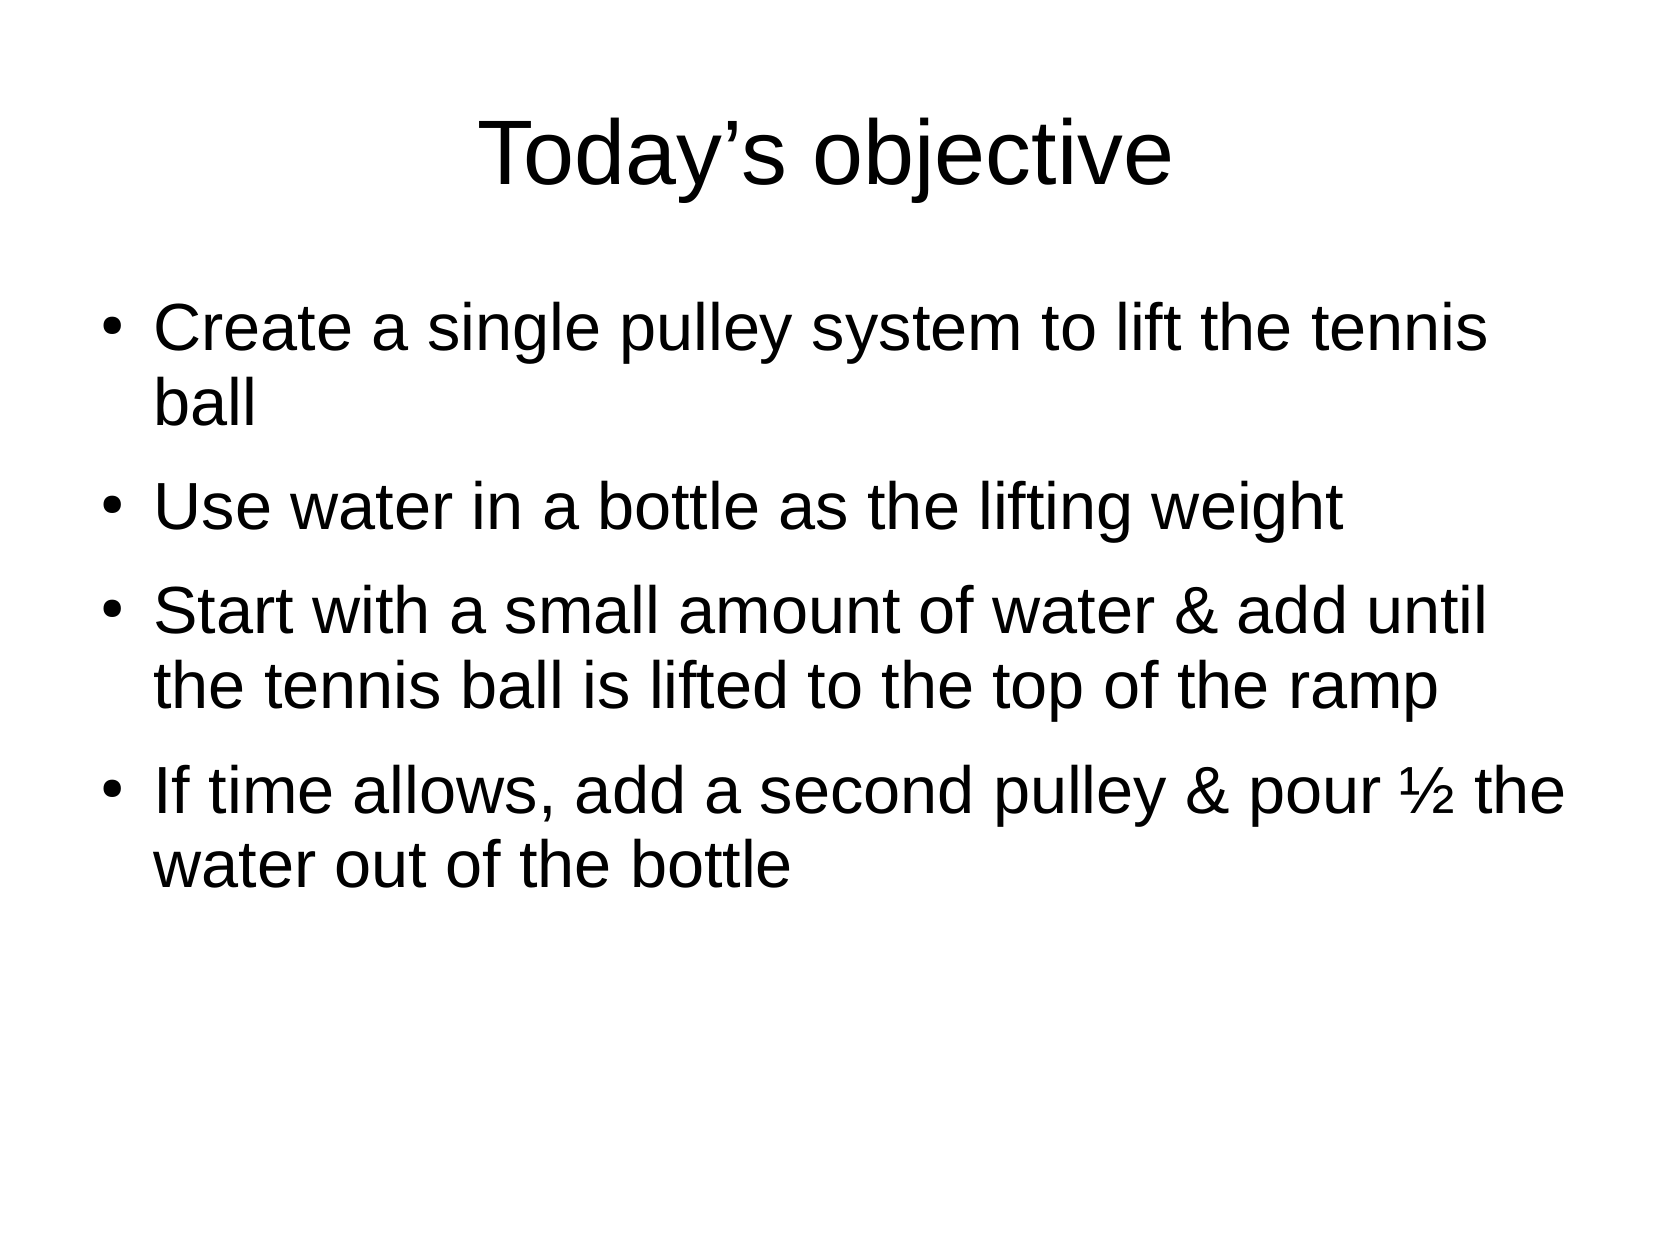

# Today’s objective
Create a single pulley system to lift the tennis ball
Use water in a bottle as the lifting weight
Start with a small amount of water & add until the tennis ball is lifted to the top of the ramp
If time allows, add a second pulley & pour ½ the water out of the bottle